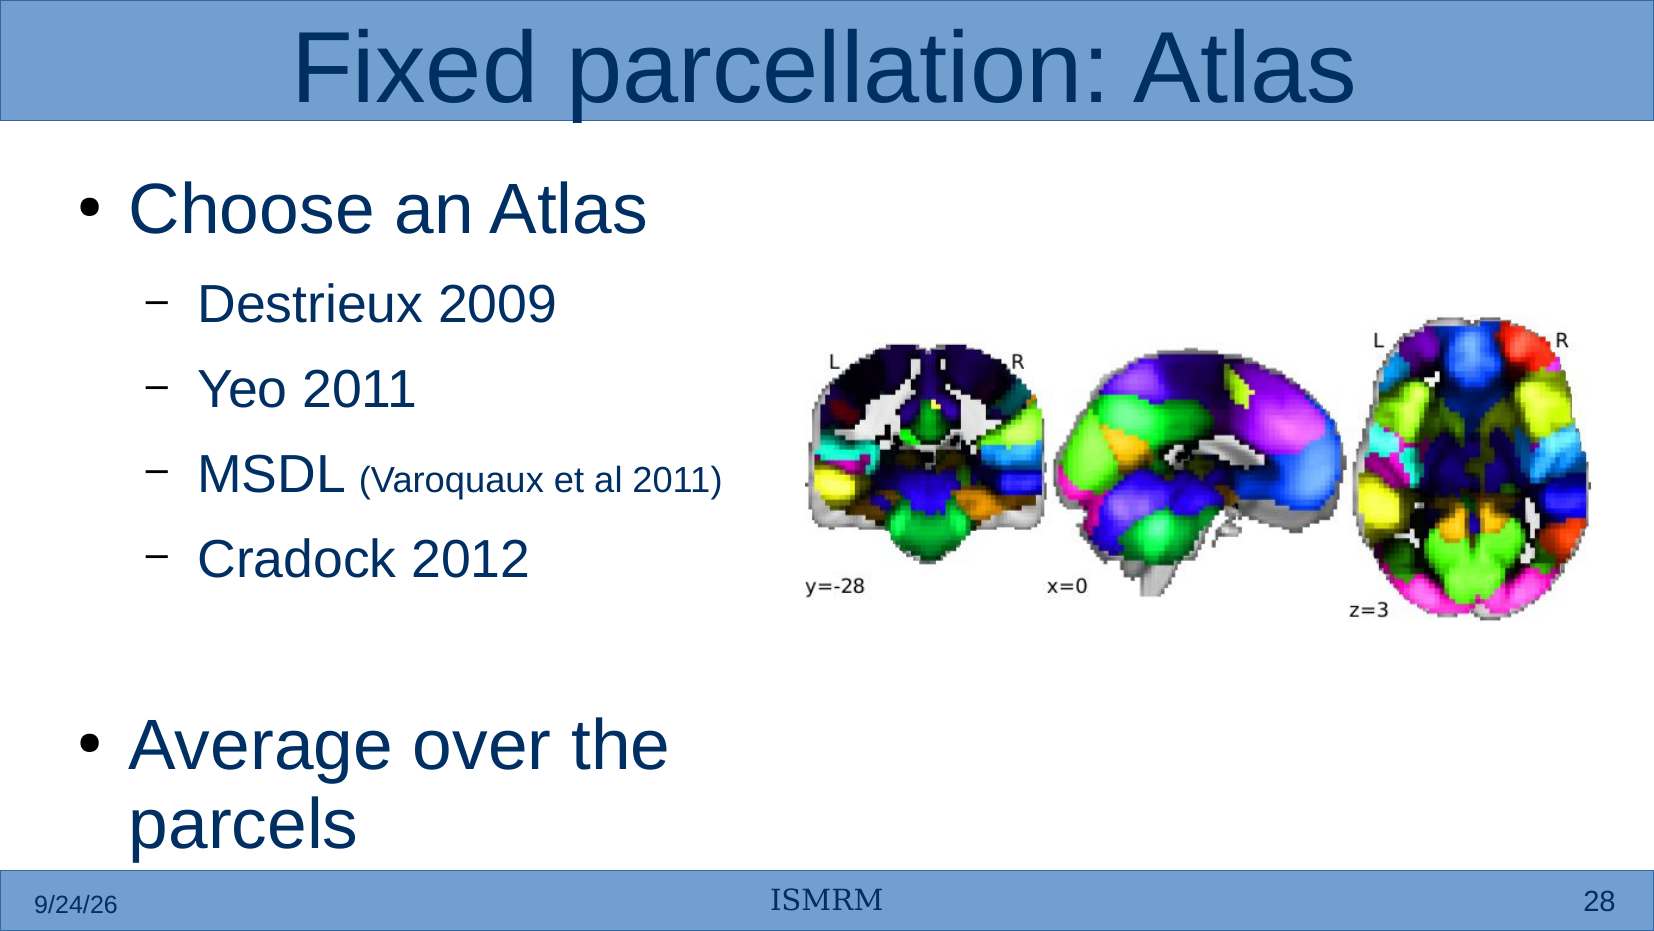

# Fixed parcellation: Atlas
Choose an Atlas
Destrieux 2009
Yeo 2011
MSDL (Varoquaux et al 2011)
Cradock 2012
Average over the parcels
28